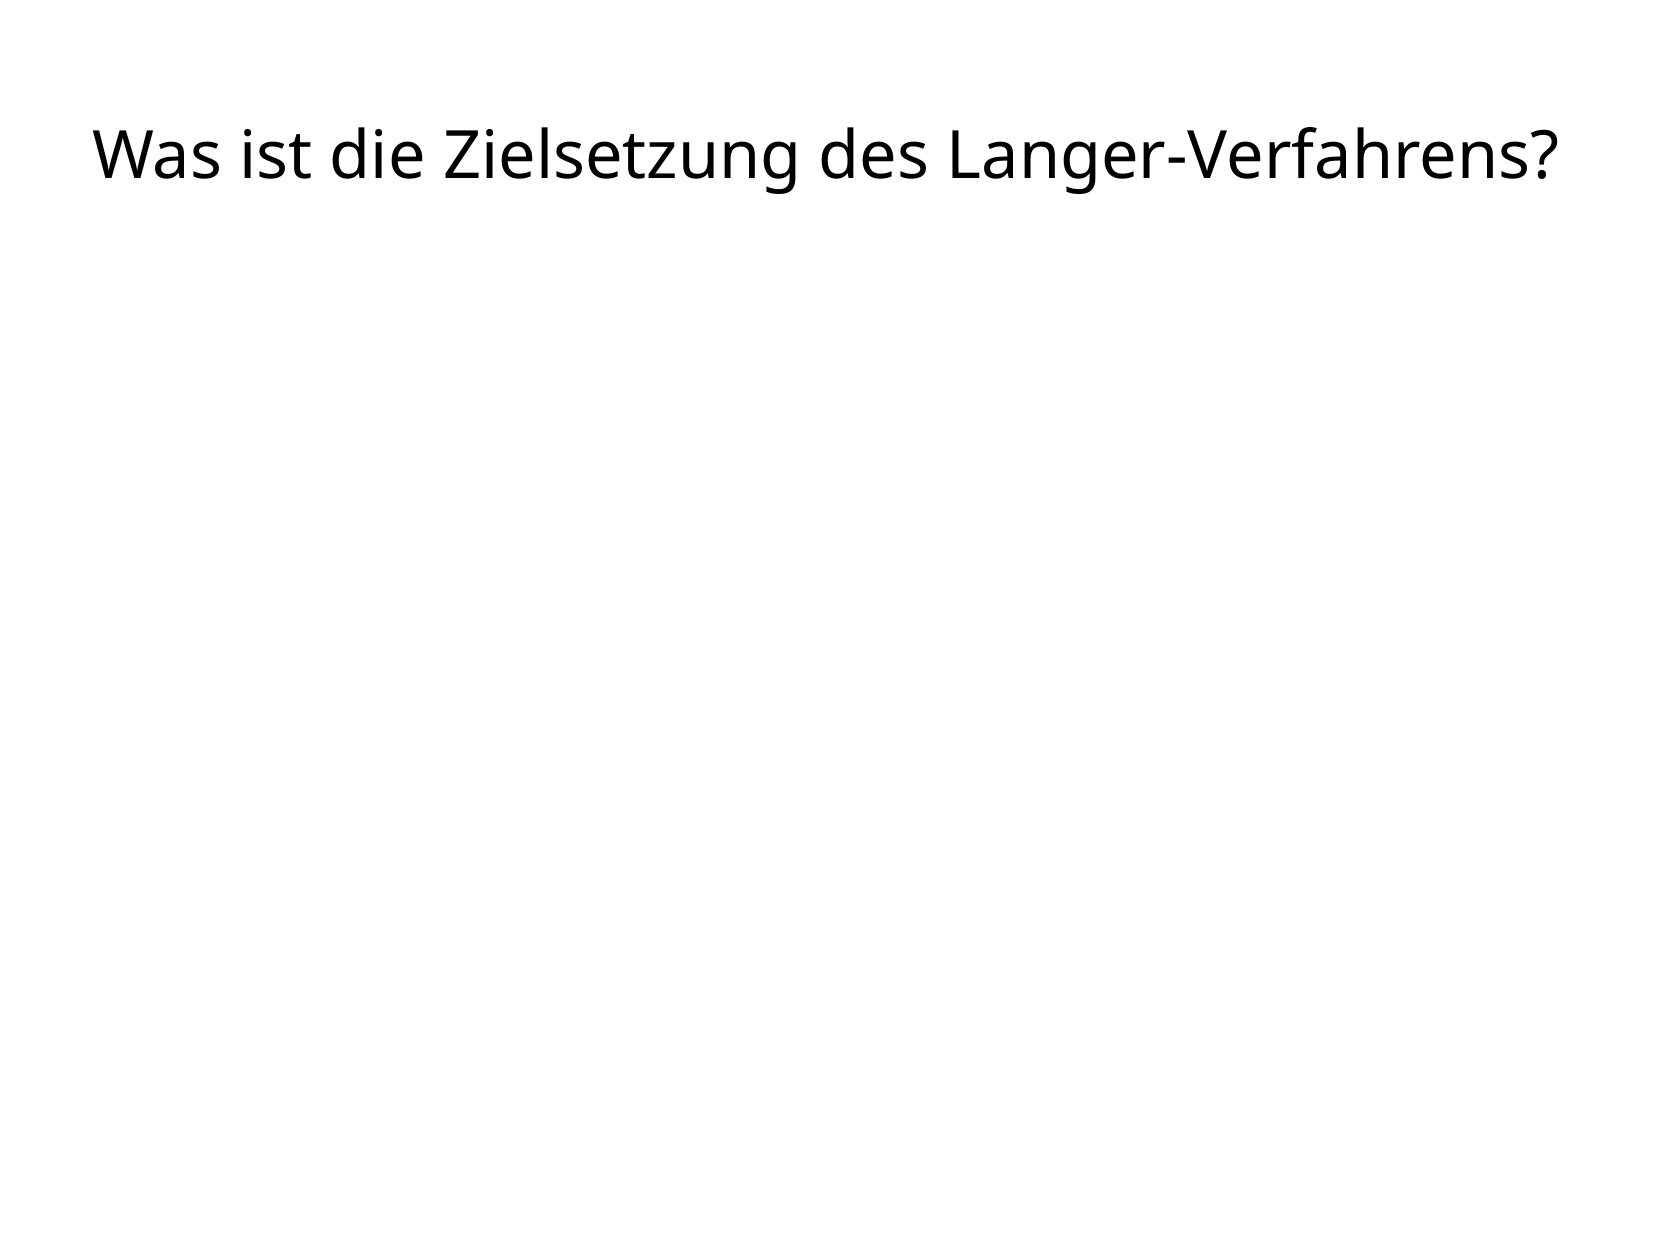

# Was ist die Zielsetzung des Langer-Verfahrens?